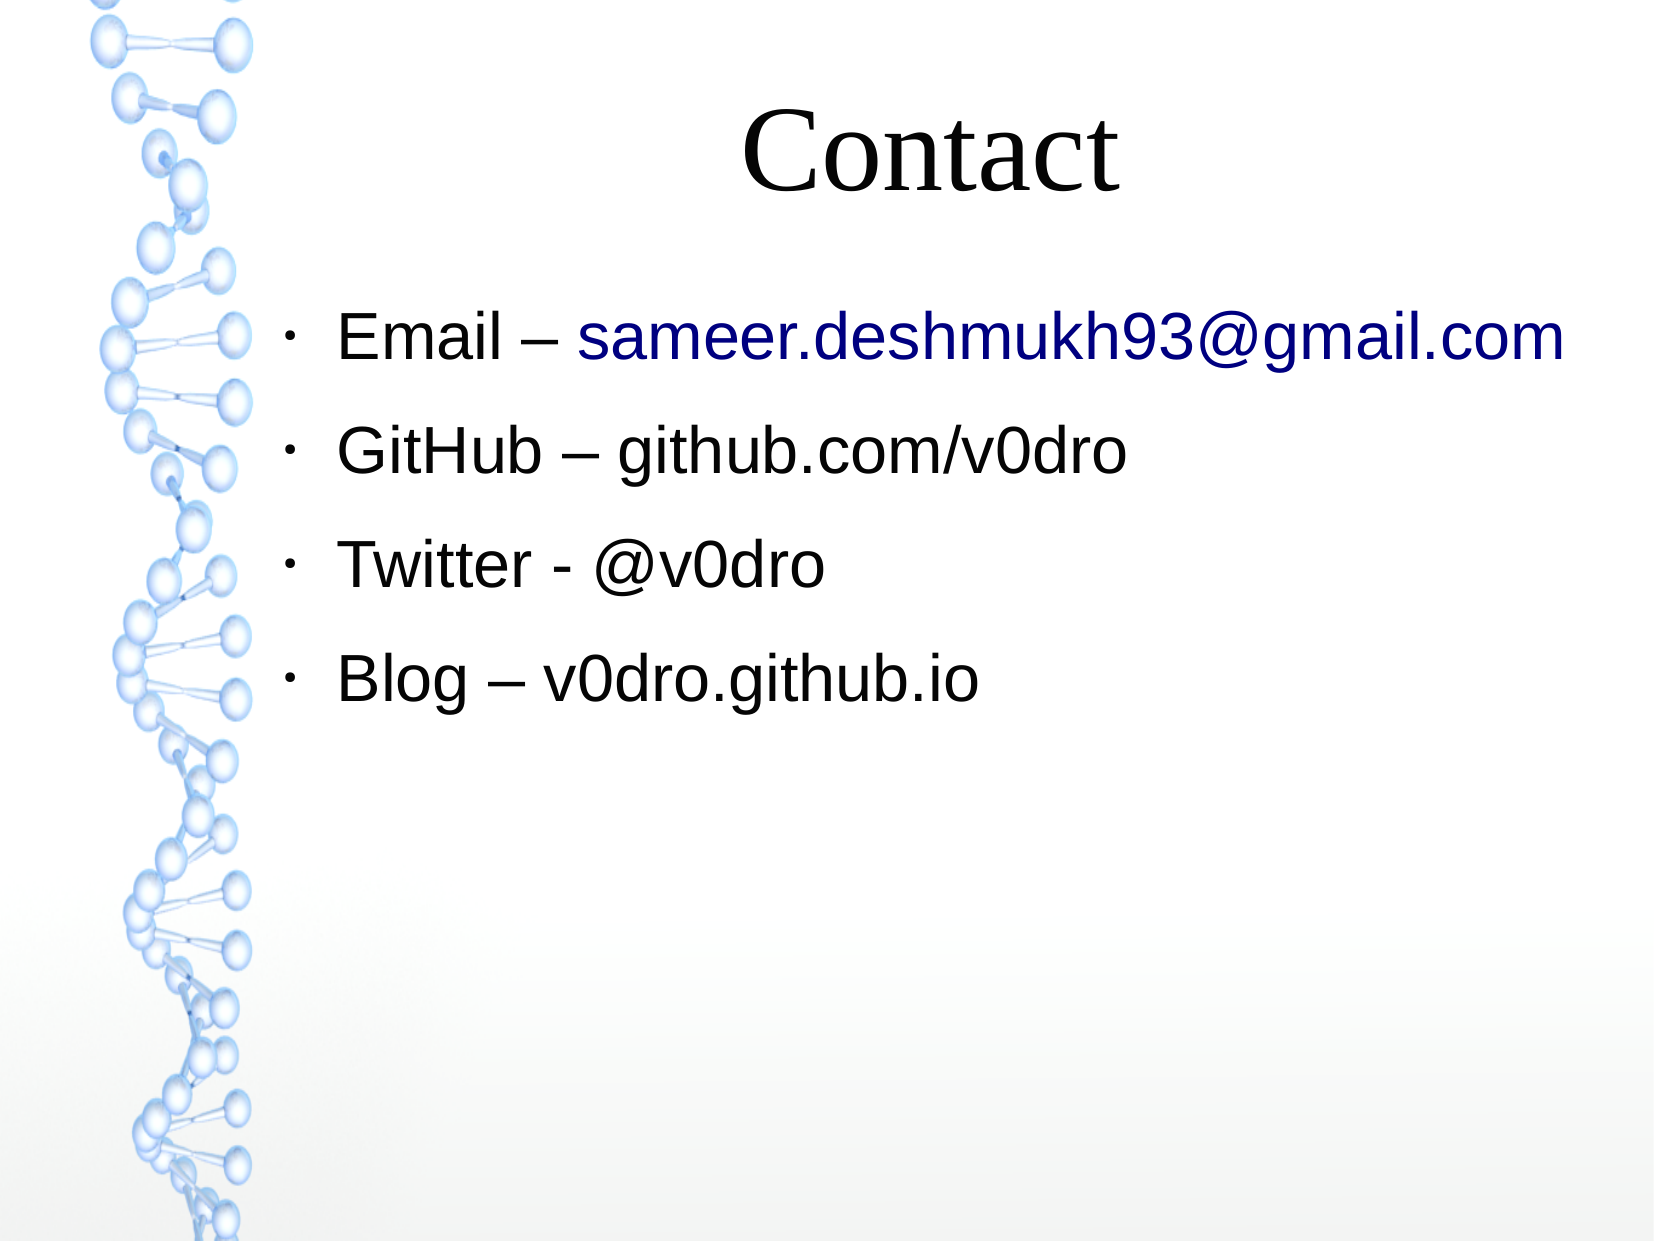

# Contact
Email – sameer.deshmukh93@gmail.com
GitHub – github.com/v0dro
Twitter - @v0dro
Blog – v0dro.github.io